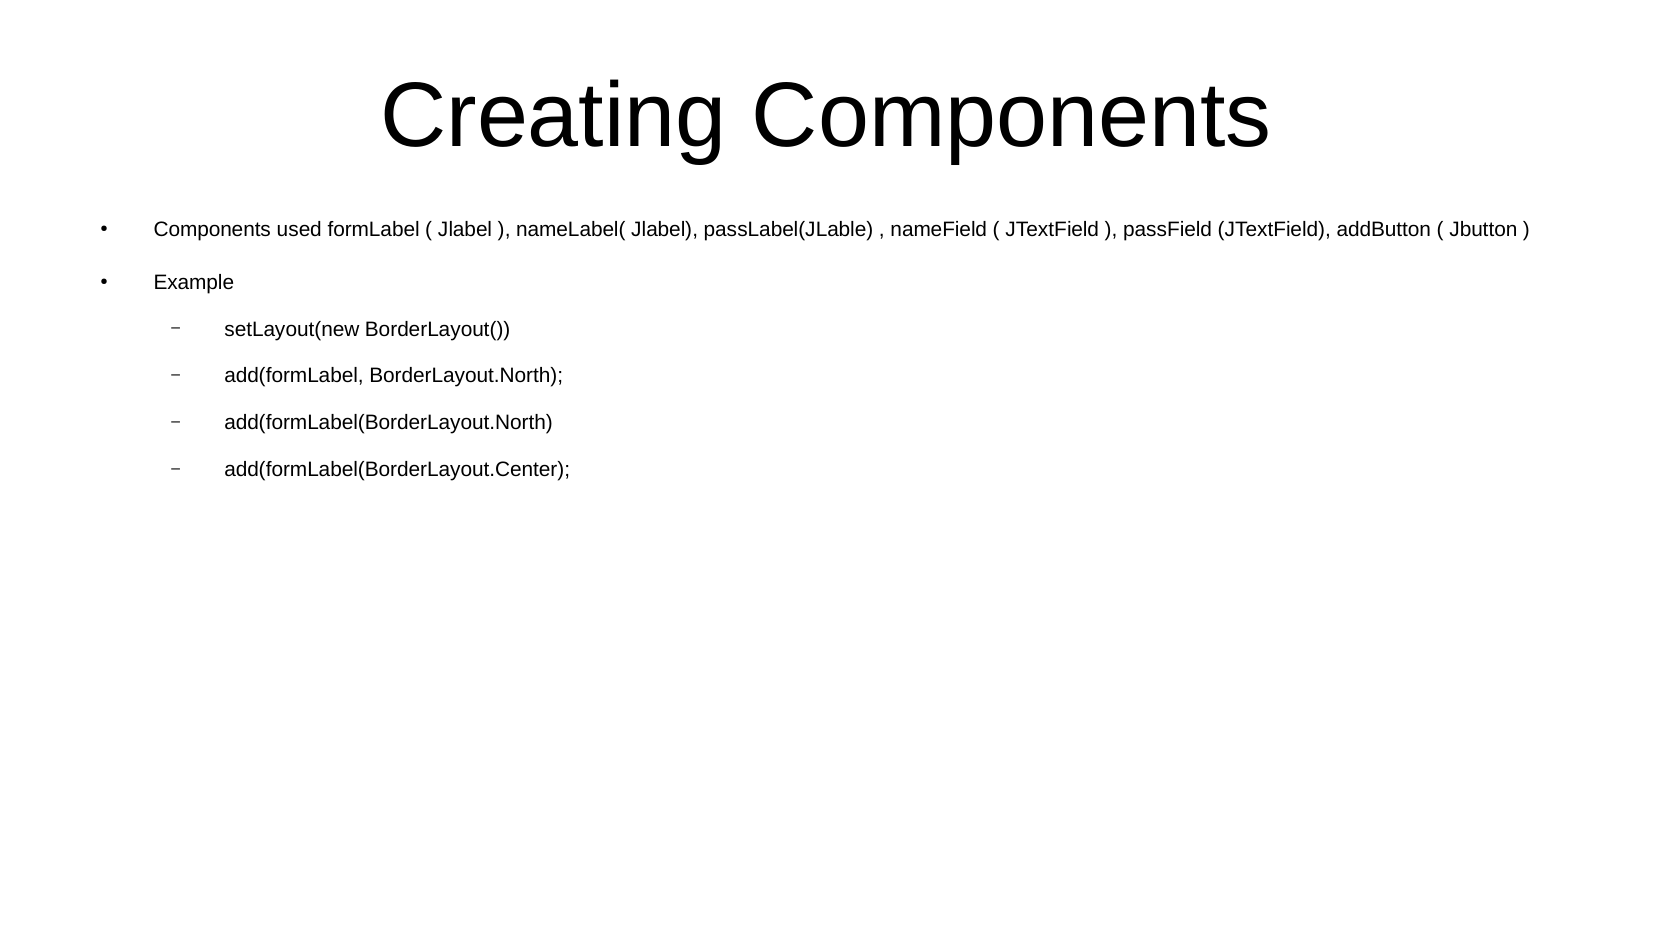

# Creating Components
Components used formLabel ( Jlabel ), nameLabel( Jlabel), passLabel(JLable) , nameField ( JTextField ), passField (JTextField), addButton ( Jbutton )
Example
setLayout(new BorderLayout())
add(formLabel, BorderLayout.North);
add(formLabel(BorderLayout.North)
add(formLabel(BorderLayout.Center);